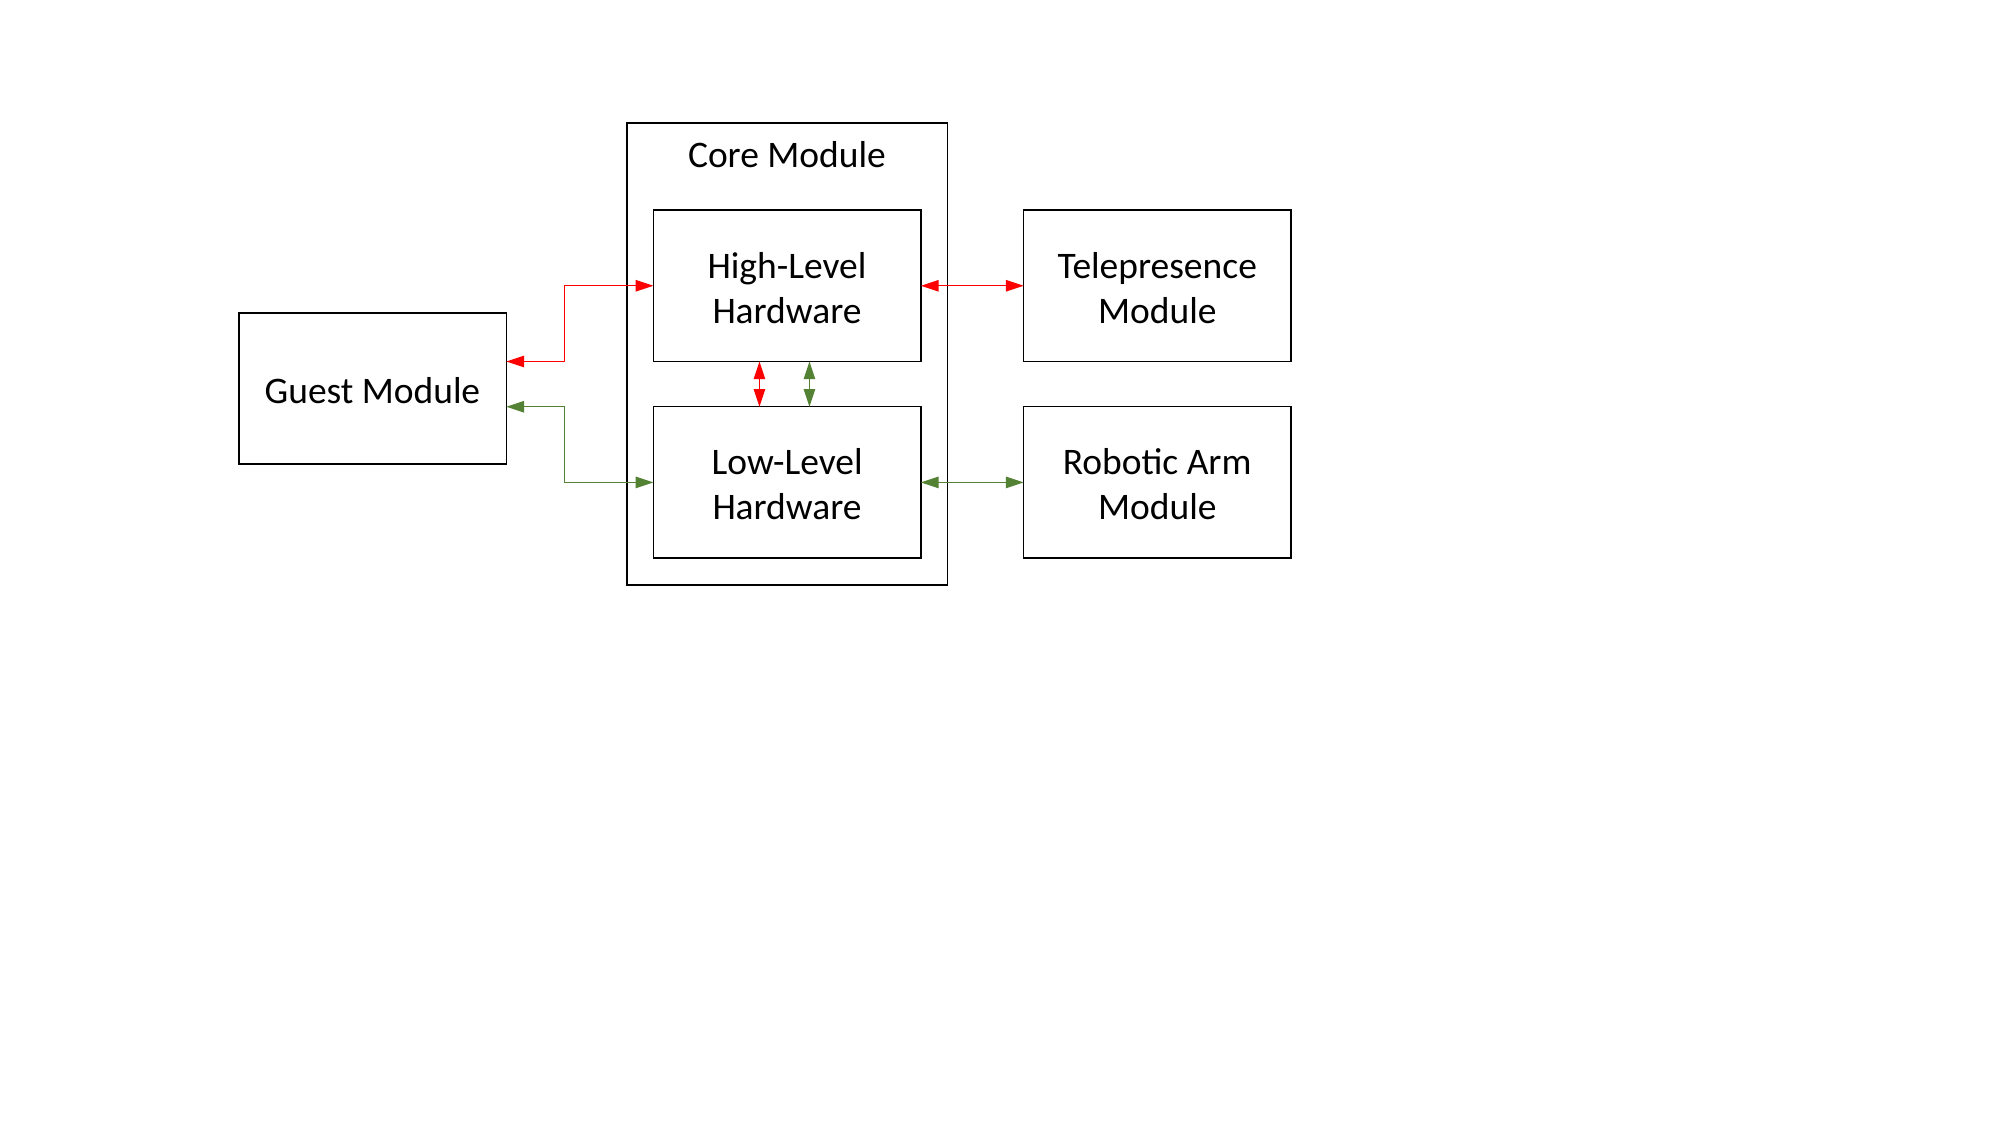

Core Module
High-Level Hardware
Telepresence Module
Guest Module
Low-Level Hardware
Robotic Arm Module